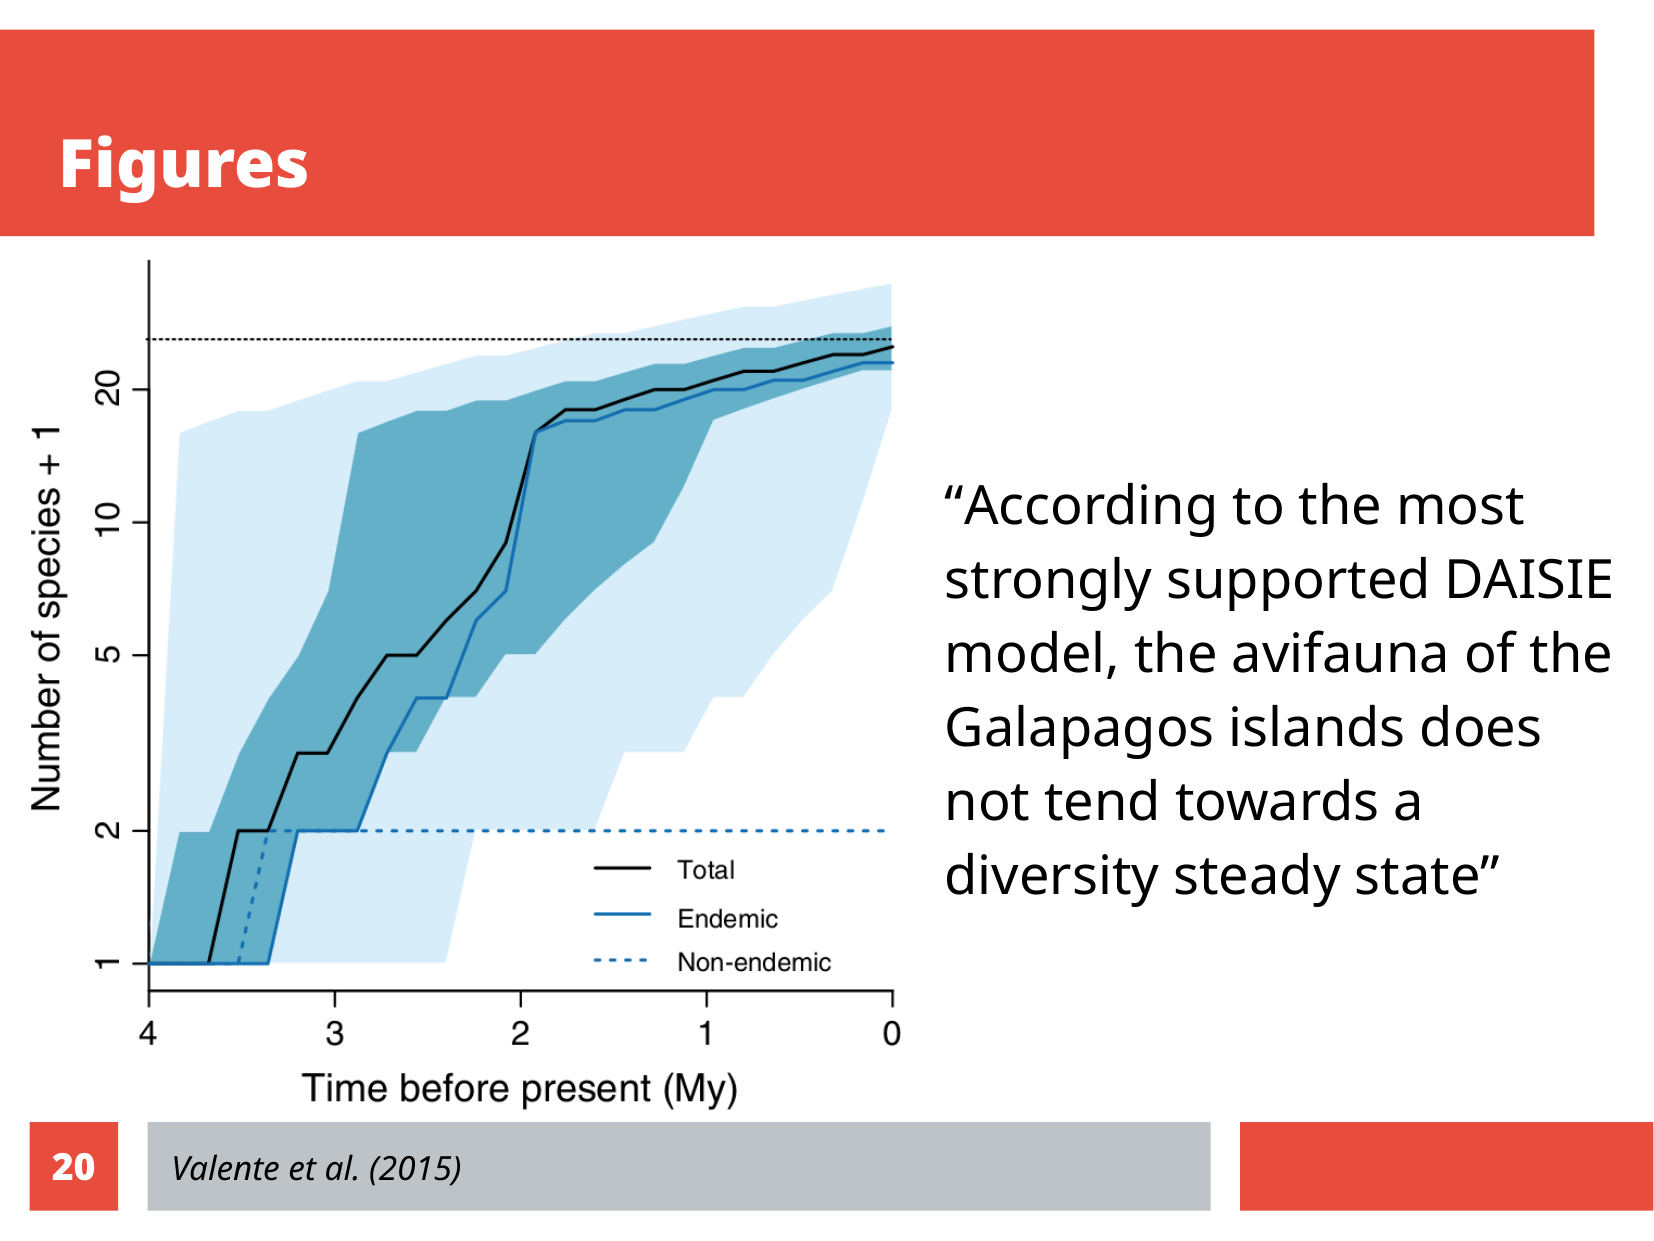

# Figures
“According to the most strongly supported DAISIE model, the avifauna of the Galapagos islands does not tend towards a diversity steady state”
20
Valente et al. (2015)